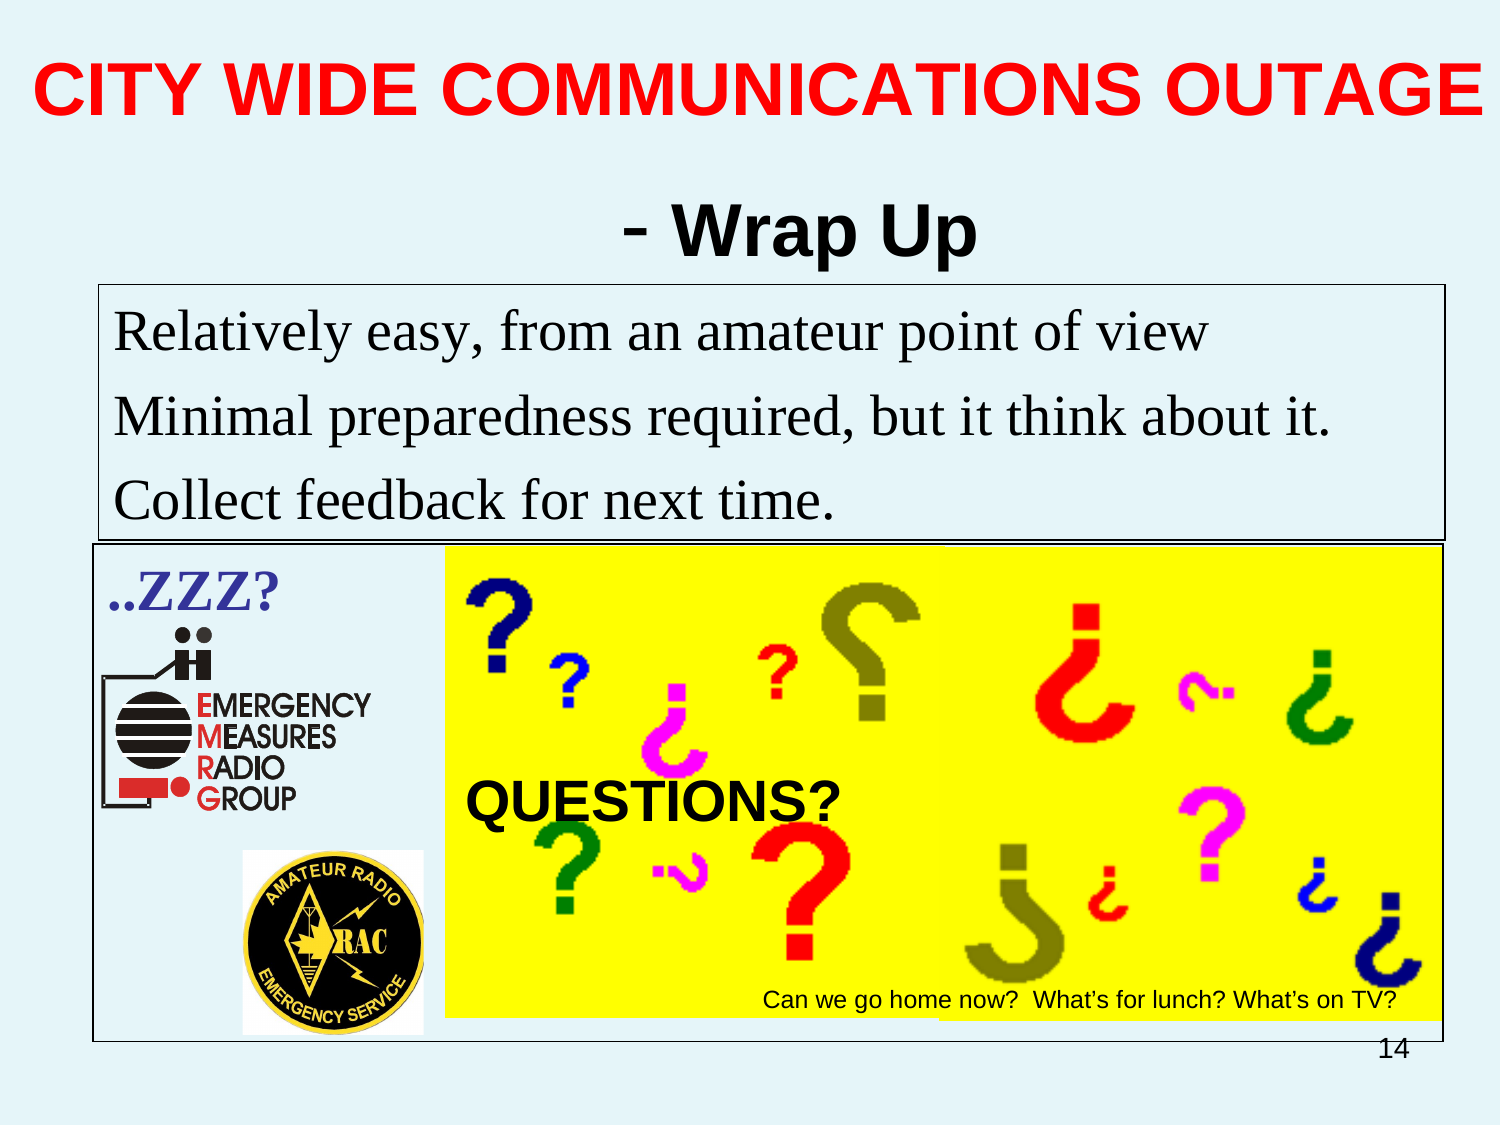

CITY WIDE COMMUNICATIONS OUTAGE
 - Wrap Up
Relatively easy, from an amateur point of view
Minimal preparedness required, but it think about it.
Collect feedback for next time.
..ZZZ?
 QUESTIONS?
Can we go home now? What’s for lunch? What’s on TV?
14